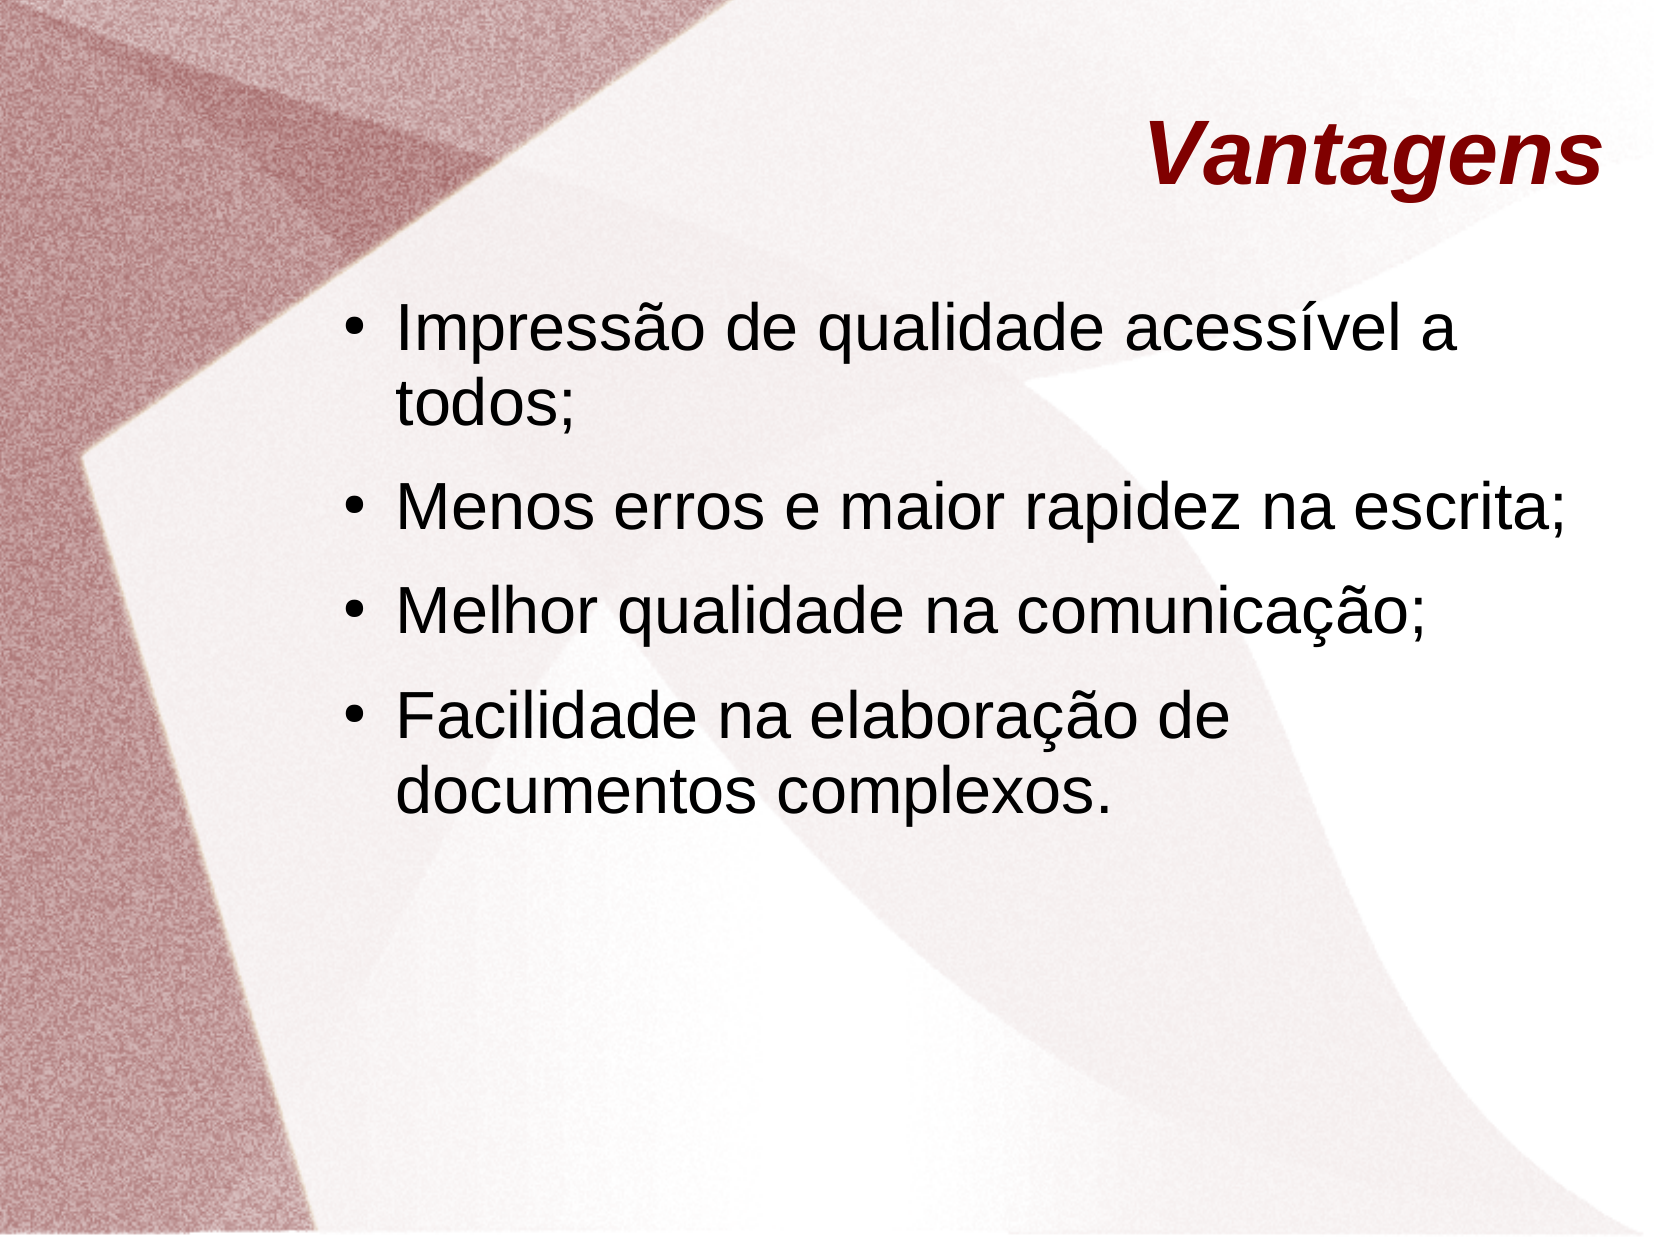

# Vantagens
Impressão de qualidade acessível a todos;
Menos erros e maior rapidez na escrita;
Melhor qualidade na comunicação;
Facilidade na elaboração de documentos complexos.